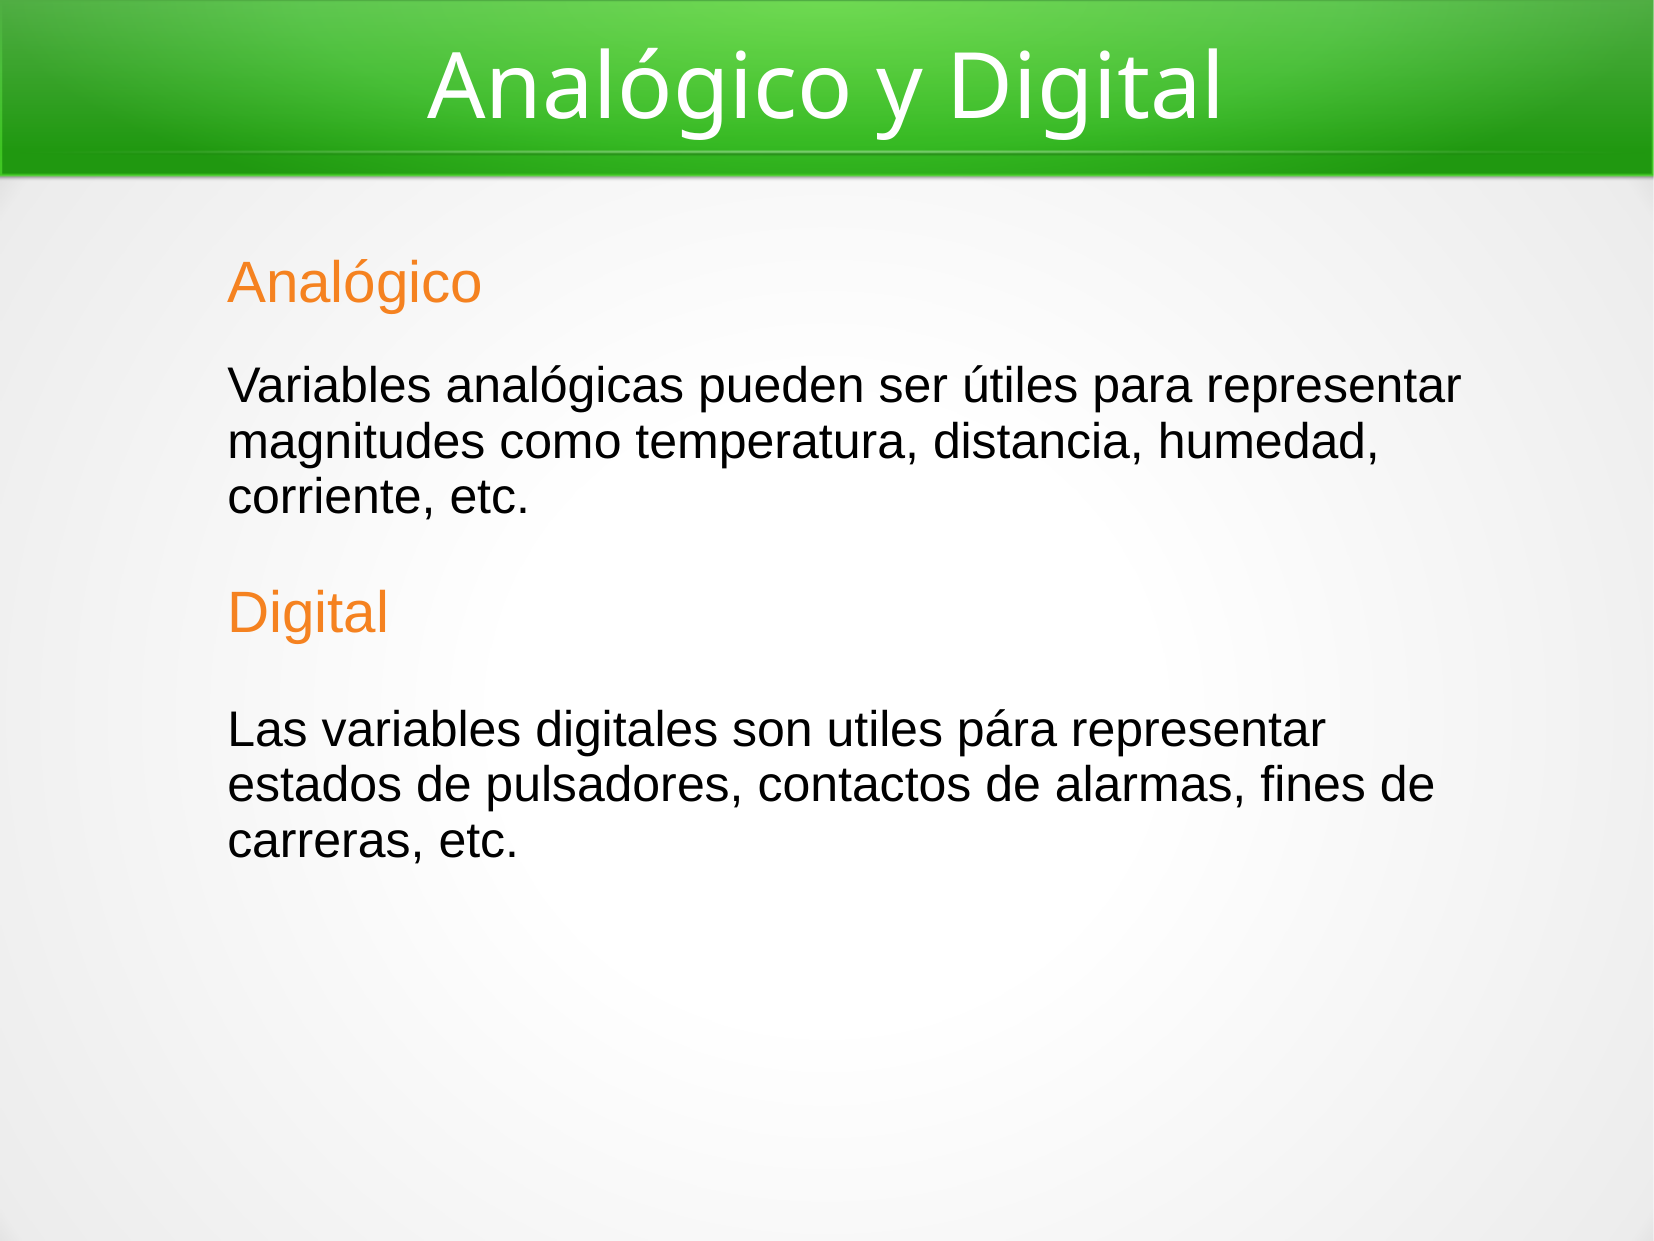

# Analógico y Digital
Analógico
Variables analógicas pueden ser útiles para representar magnitudes como temperatura, distancia, humedad, corriente, etc.
Digital
Las variables digitales son utiles pára representar estados de pulsadores, contactos de alarmas, fines de carreras, etc.